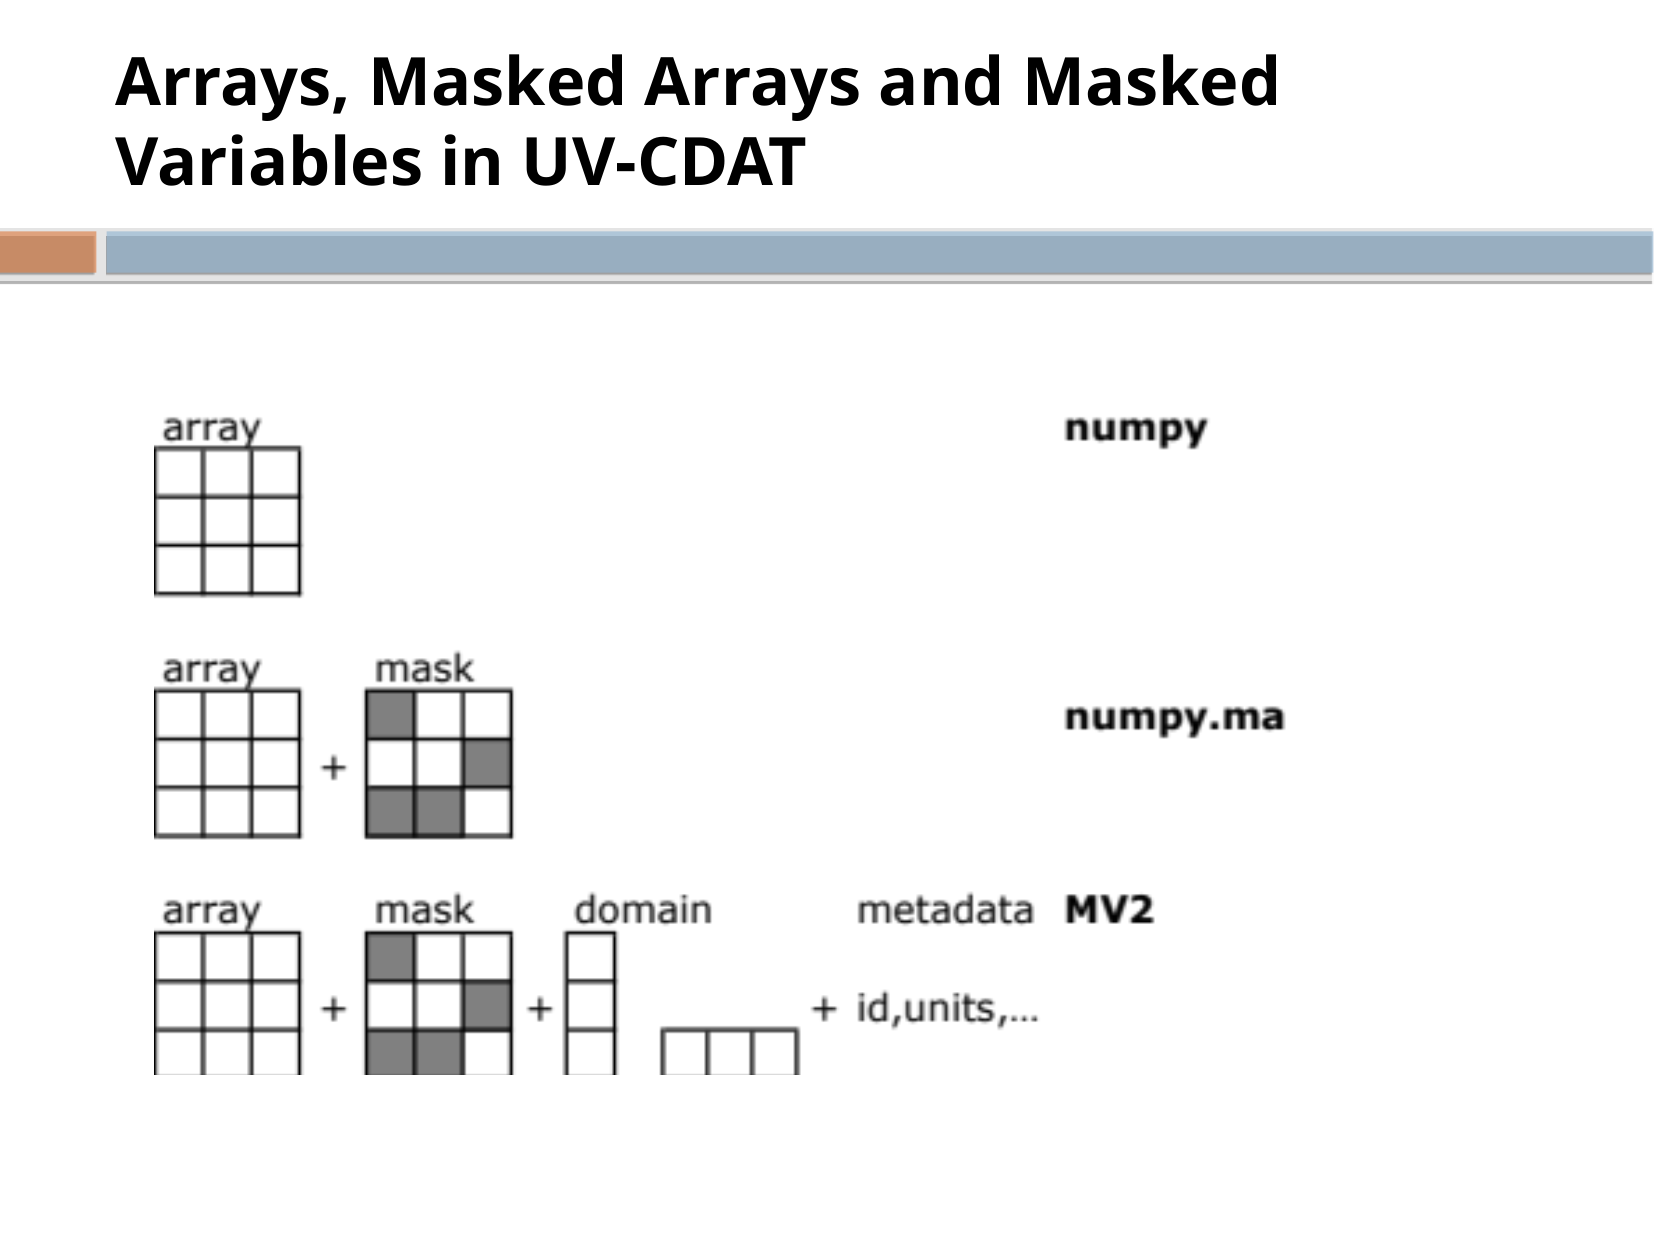

# Arrays, Masked Arrays and Masked Variables in UV-CDAT